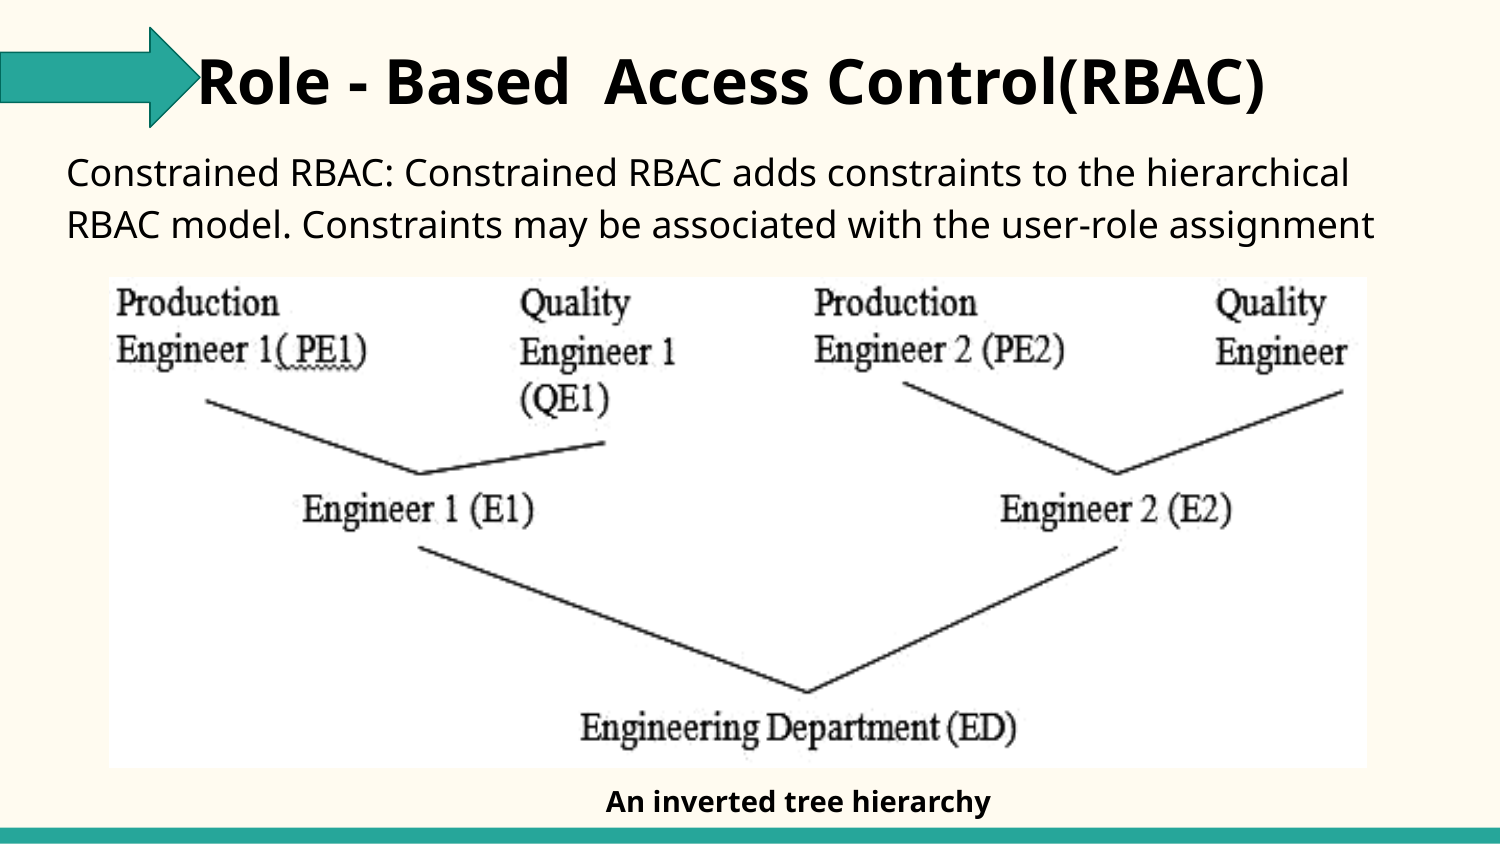

# Role - Based Access Control(RBAC)
Constrained RBAC: Constrained RBAC adds constraints to the hierarchical RBAC model. Constraints may be associated with the user-role assignment
An inverted tree hierarchy